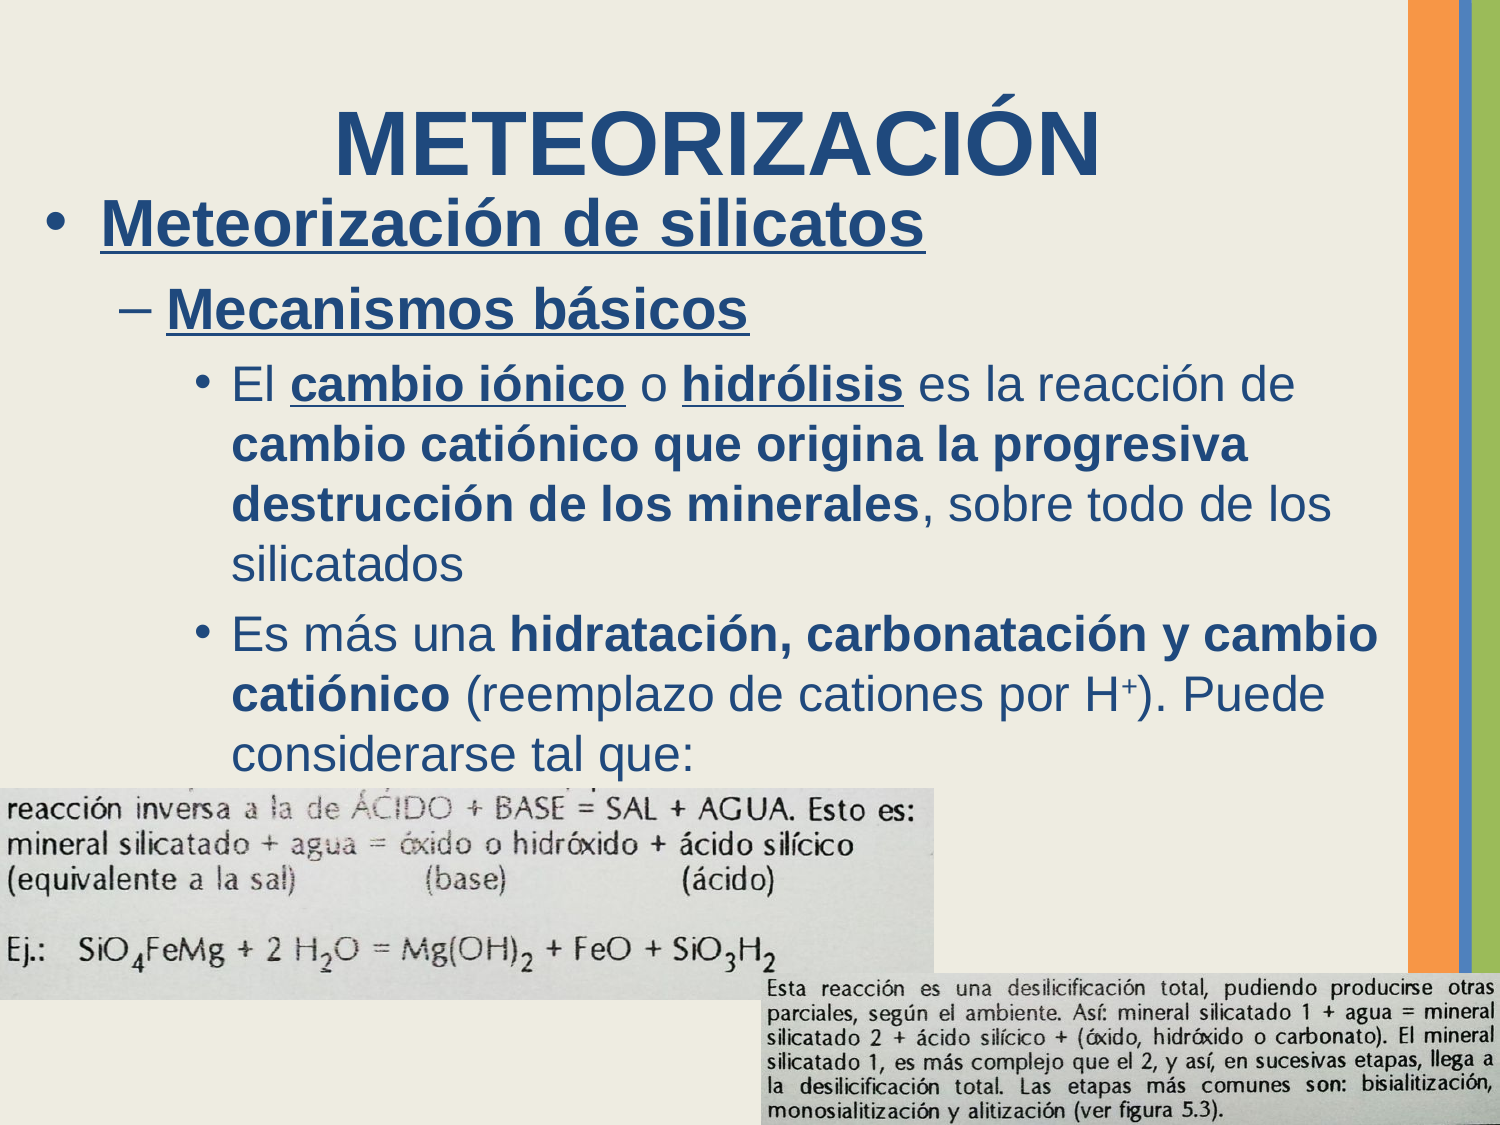

# meteorización
Meteorización de silicatos
Mecanismos básicos
El cambio iónico o hidrólisis es la reacción de cambio catiónico que origina la progresiva destrucción de los minerales, sobre todo de los silicatados
Es más una hidratación, carbonatación y cambio catiónico (reemplazo de cationes por H+). Puede considerarse tal que: